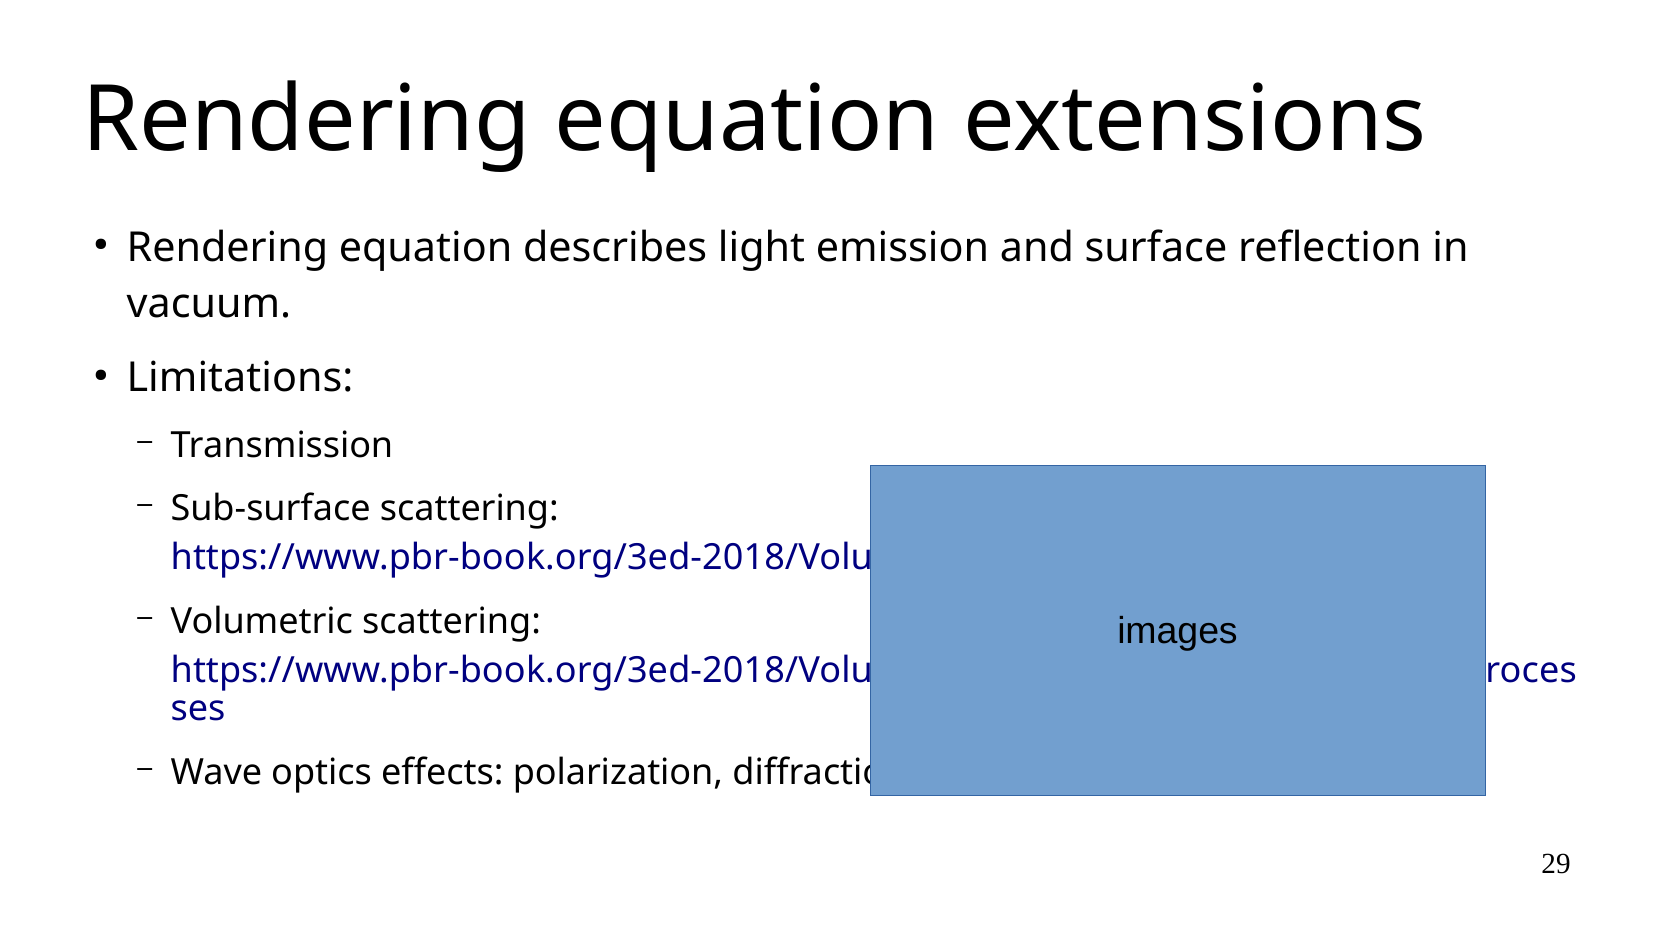

# Rendering equation extensions
Rendering equation describes light emission and surface reflection in vacuum.
Limitations:
Transmission
Sub-surface scattering: https://www.pbr-book.org/3ed-2018/Volume_Scattering/The_BSSRDF
Volumetric scattering: https://www.pbr-book.org/3ed-2018/Volume_Scattering/Volume_Scattering_Processes
Wave optics effects: polarization, diffraction, interference, etc.
images
29